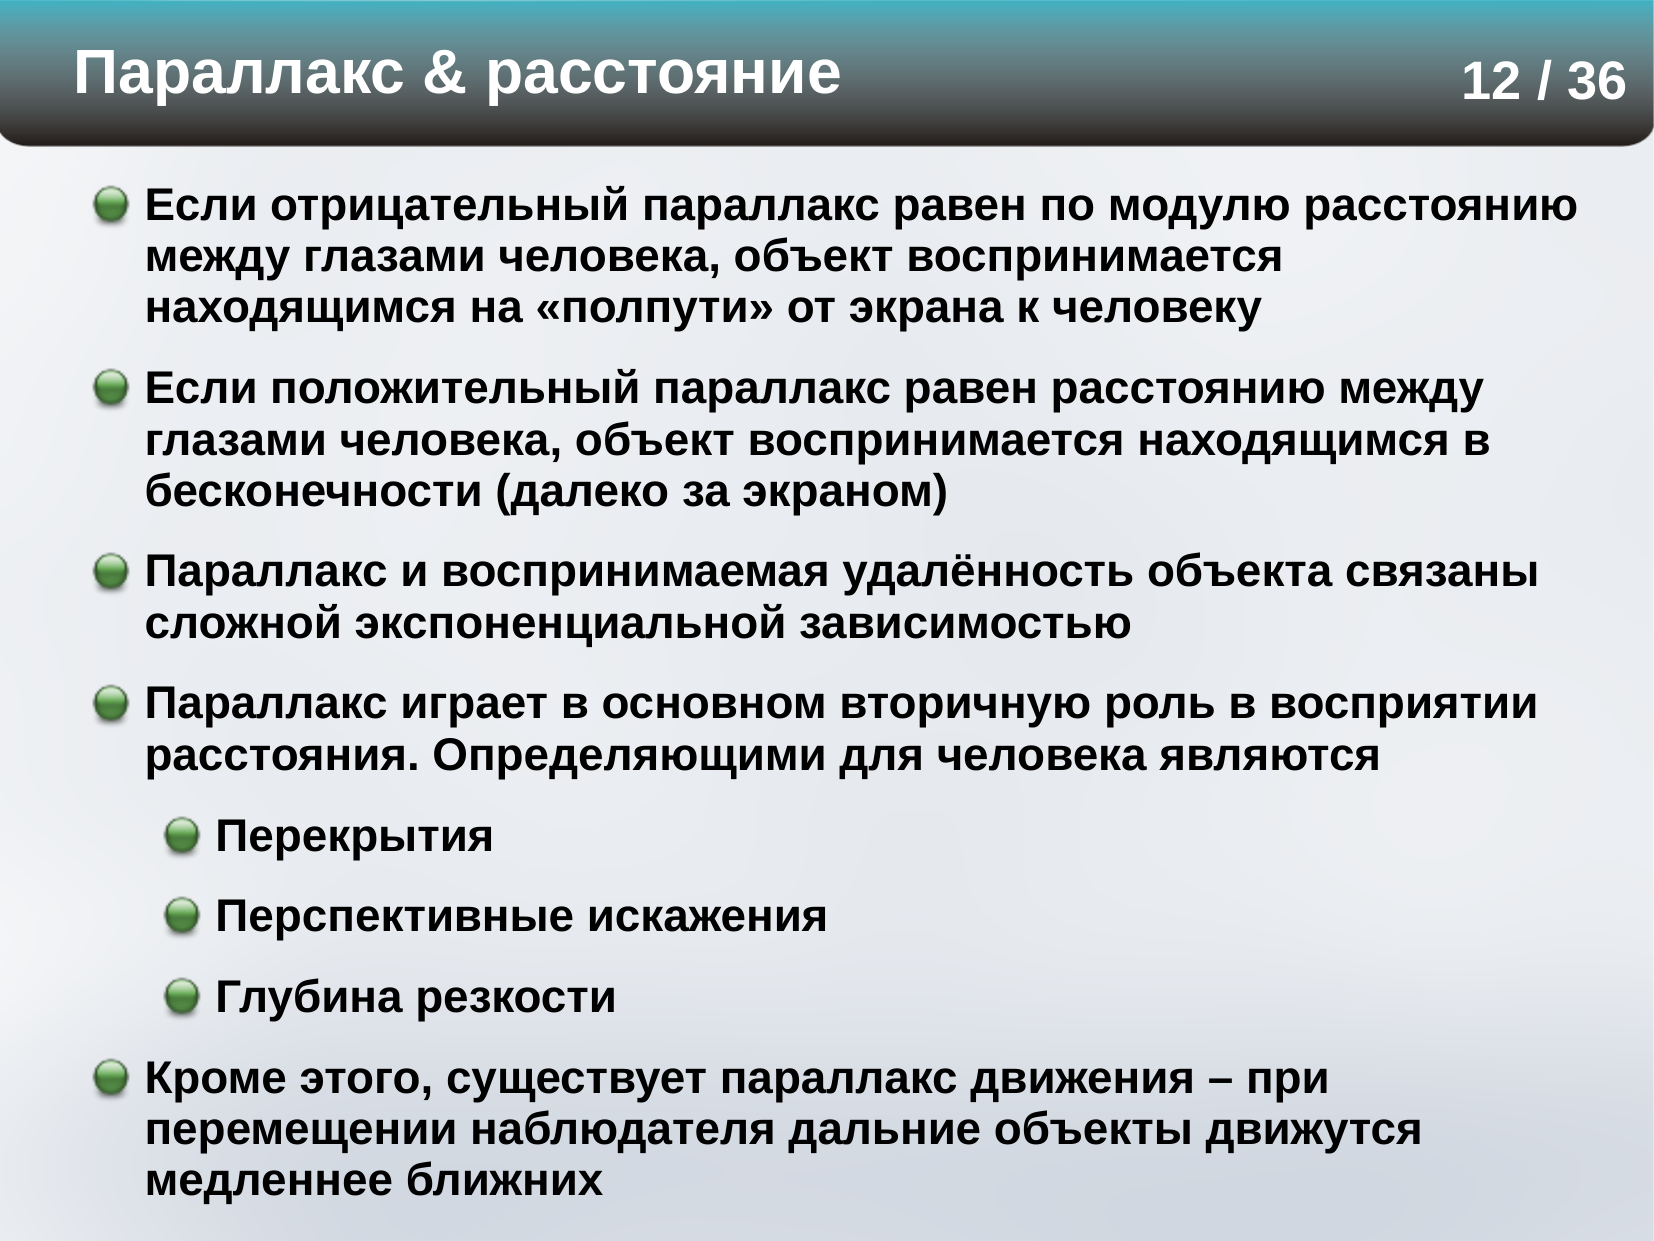

Параллакс & расстояние
Если отрицательный параллакс равен по модулю расстоянию между глазами человека, объект воспринимается находящимся на «полпути» от экрана к человеку
Если положительный параллакс равен расстоянию между глазами человека, объект воспринимается находящимся в бесконечности (далеко за экраном)
Параллакс и воспринимаемая удалённость объекта связаны сложной экспоненциальной зависимостью
Параллакс играет в основном вторичную роль в восприятии расстояния. Определяющими для человека являются
Перекрытия
Перспективные искажения
Глубина резкости
Кроме этого, существует параллакс движения – при перемещении наблюдателя дальние объекты движутся медленнее ближних